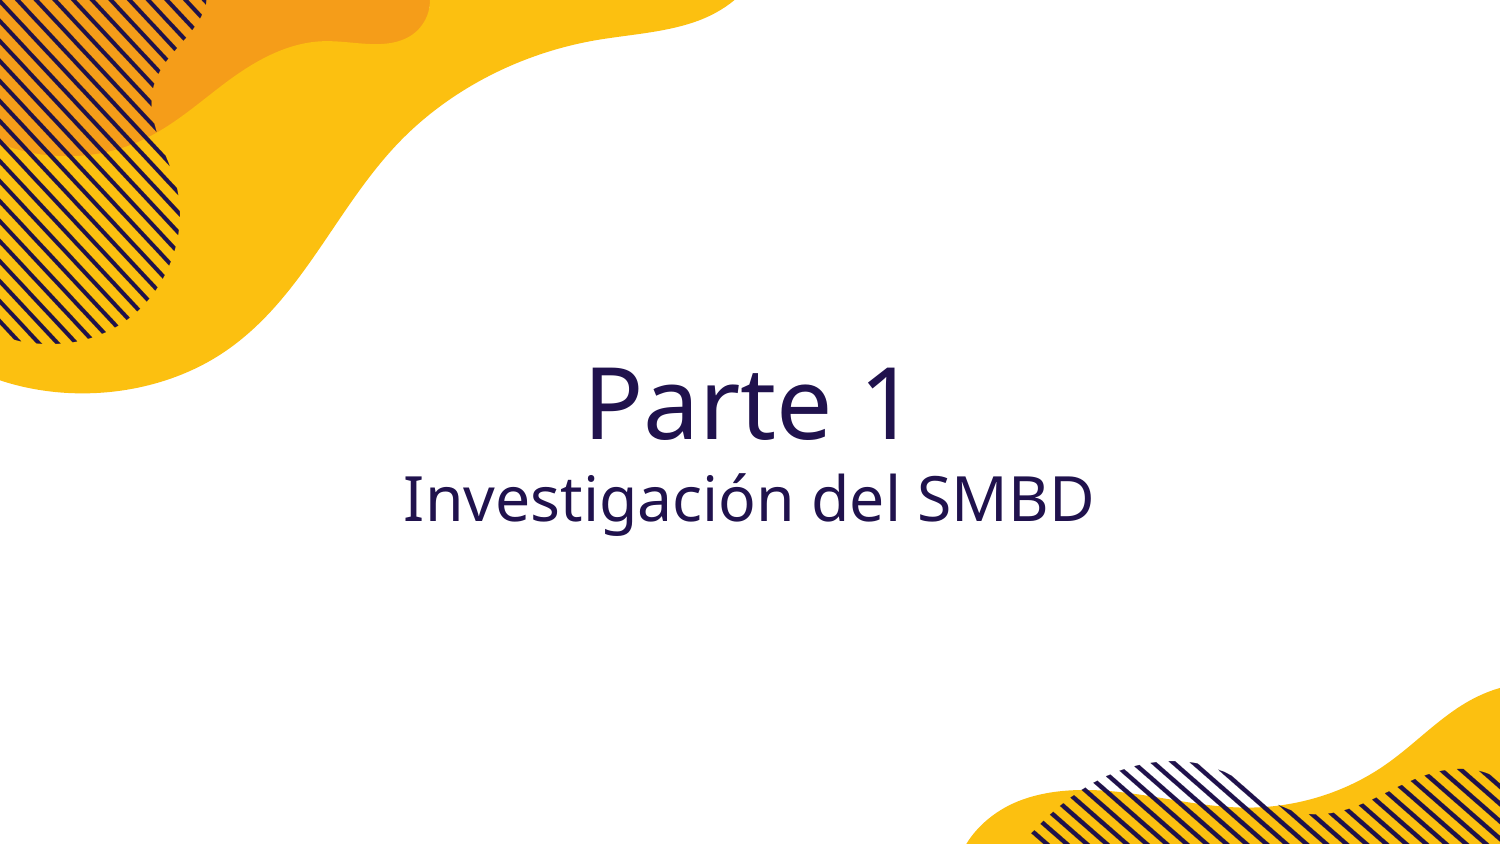

Firebase Realtime Database
Parte 1
Investigación del SMBD
# Por Elías Valdez Miranda y
Ángel Andrés Santillanes Hernández